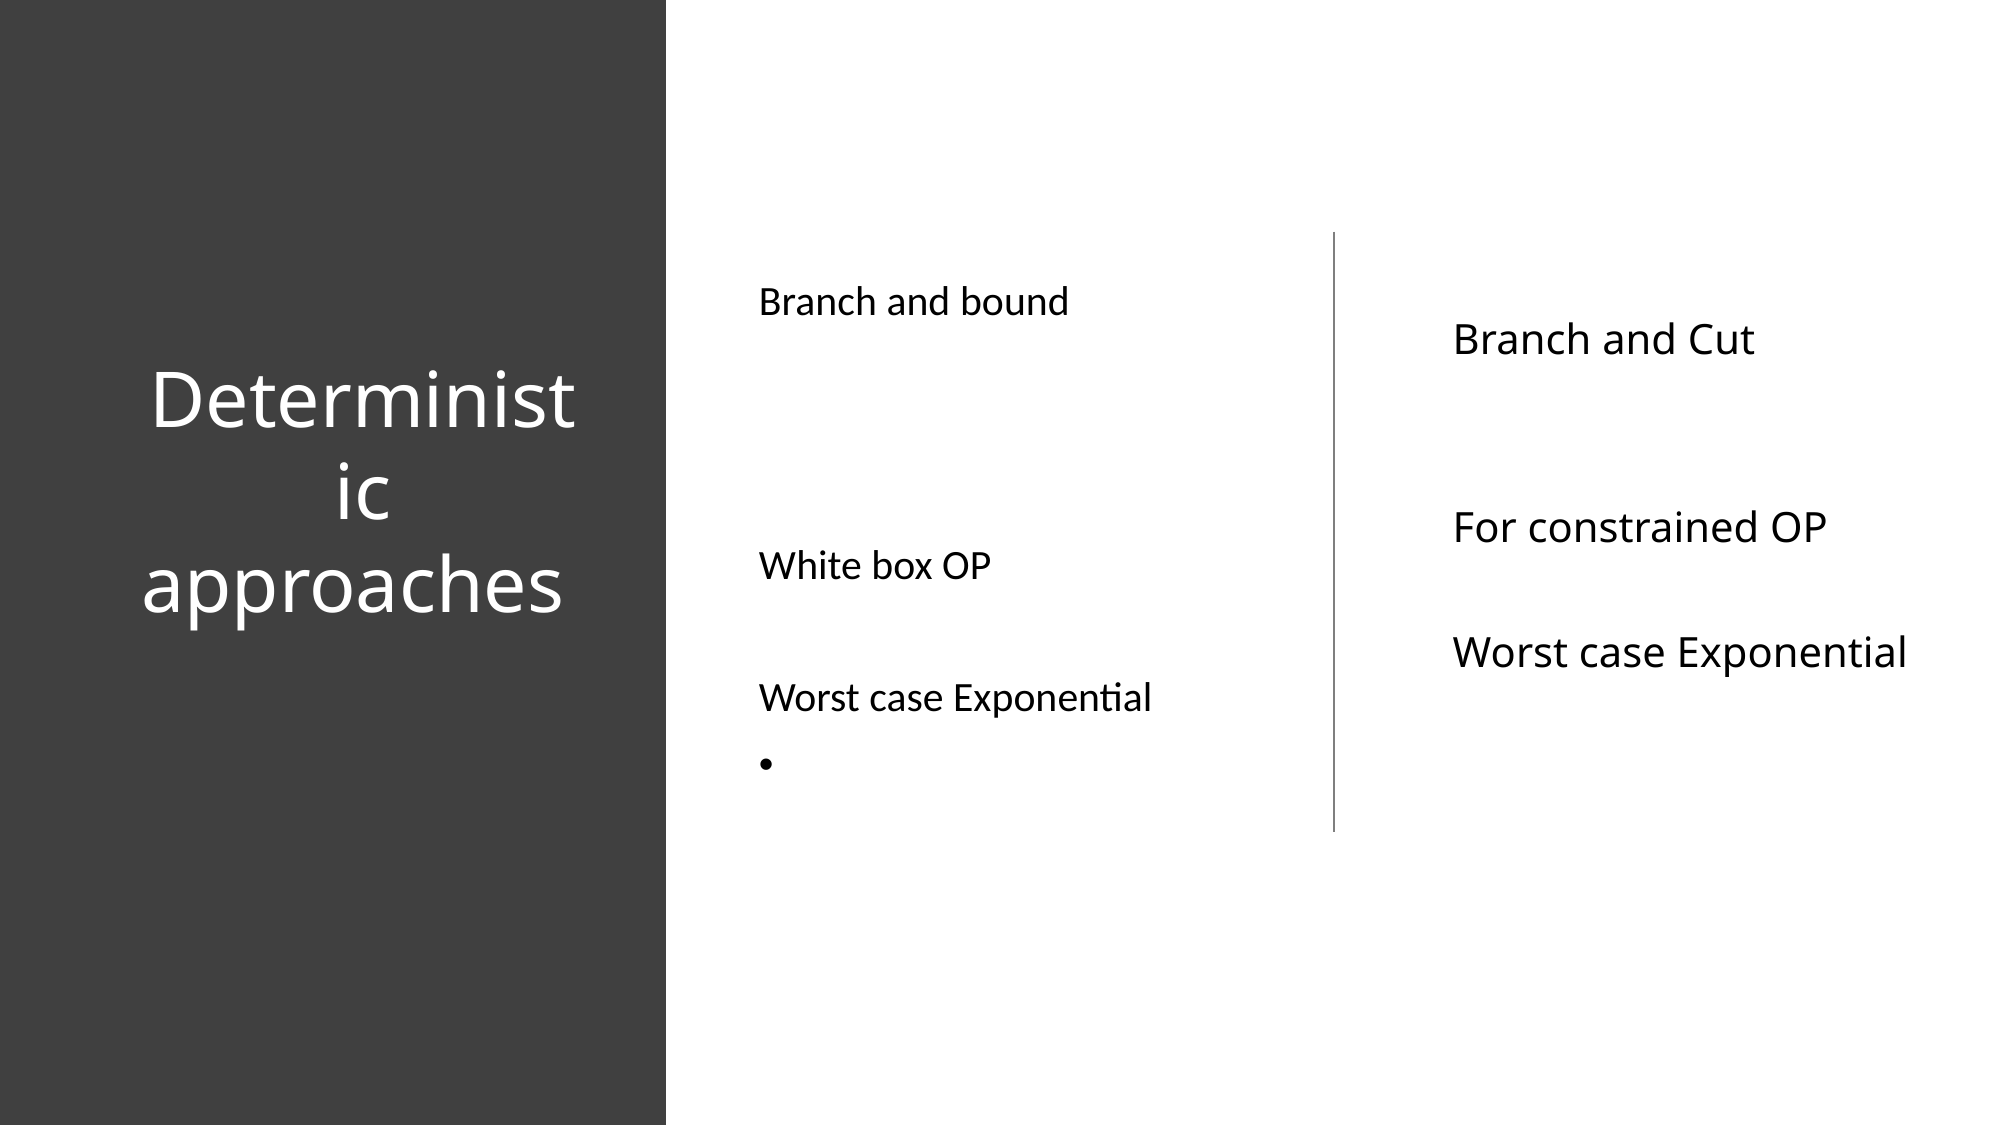

Branch and Cut
For constrained OP
Worst case Exponential
Branch and bound
White box OP
Worst case Exponential
# Deterministic approaches